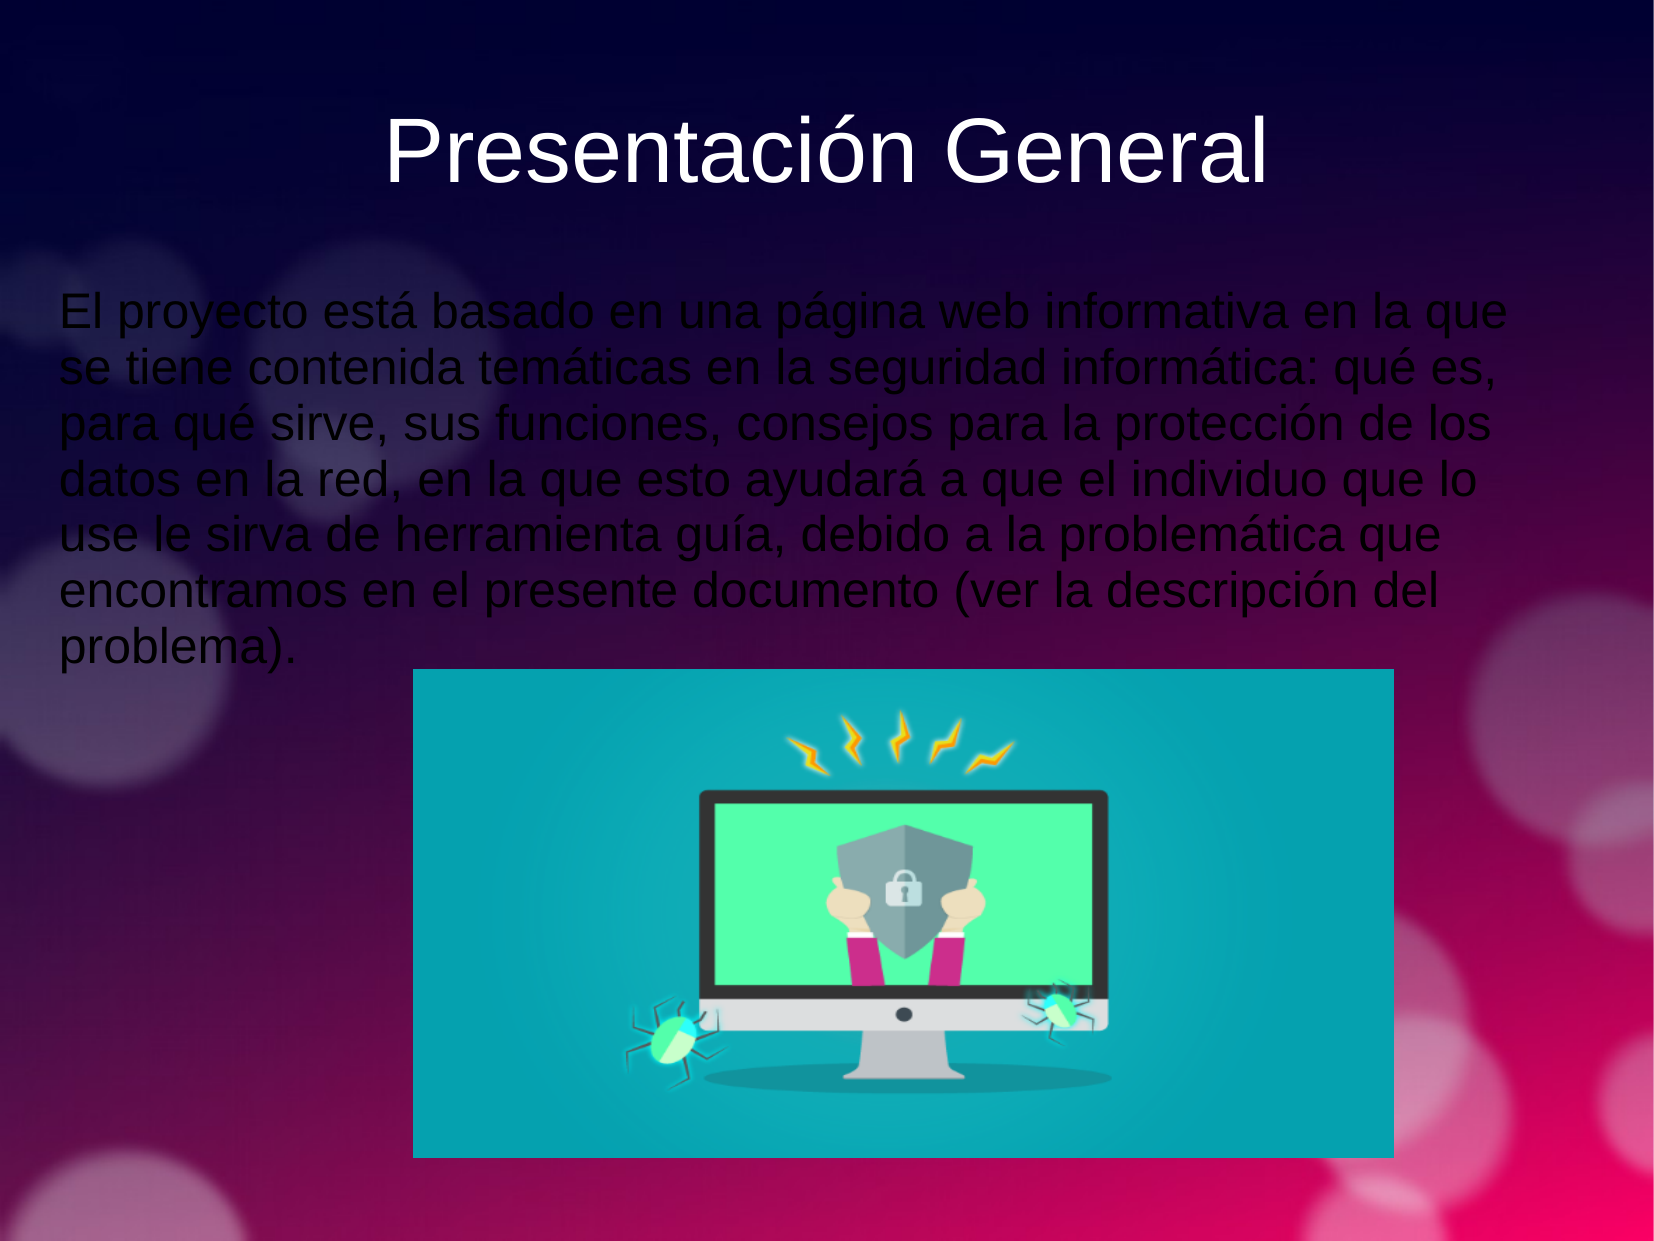

Presentación General
# El proyecto está basado en una página web informativa en la que se tiene contenida temáticas en la seguridad informática: qué es, para qué sirve, sus funciones, consejos para la protección de los datos en la red, en la que esto ayudará a que el individuo que lo use le sirva de herramienta guía, debido a la problemática que encontramos en el presente documento (ver la descripción del problema).